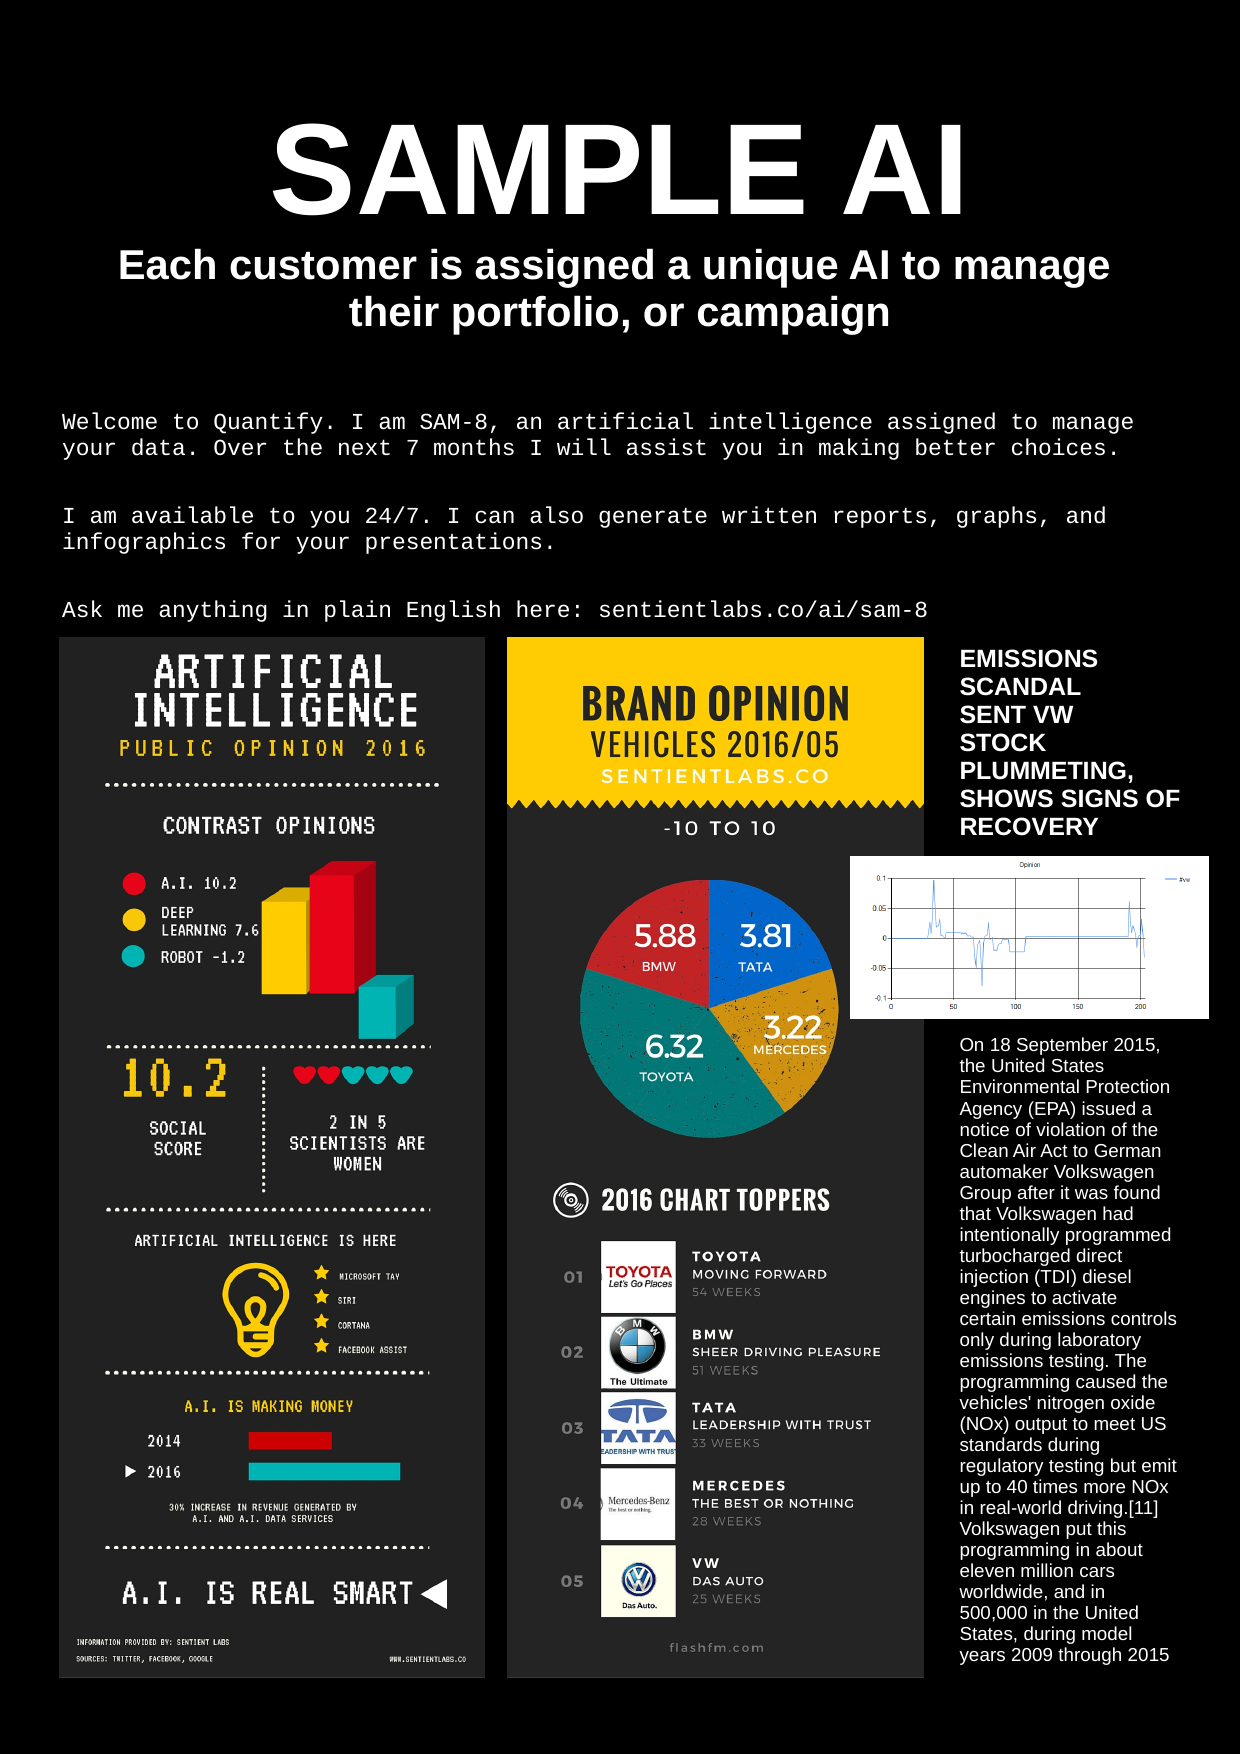

# SAMPLE AI Each customer is assigned a unique AI to manage their portfolio, or campaign
Welcome to Quantify. I am SAM-8, an artificial intelligence assigned to manage your data. Over the next 7 months I will assist you in making better choices.
I am available to you 24/7. I can also generate written reports, graphs, and infographics for your presentations.
Ask me anything in plain English here: sentientlabs.co/ai/sam-8
EMISSIONS
SCANDAL
SENT VW
STOCK PLUMMETING, SHOWS SIGNS OF RECOVERY
On 18 September 2015, the United States Environmental Protection Agency (EPA) issued a notice of violation of the Clean Air Act to German automaker Volkswagen Group after it was found that Volkswagen had intentionally programmed turbocharged direct injection (TDI) diesel engines to activate certain emissions controls only during laboratory emissions testing. The programming caused the vehicles' nitrogen oxide (NOx) output to meet US standards during regulatory testing but emit up to 40 times more NOx in real-world driving.[11] Volkswagen put this programming in about eleven million cars worldwide, and in 500,000 in the United States, during model years 2009 through 2015